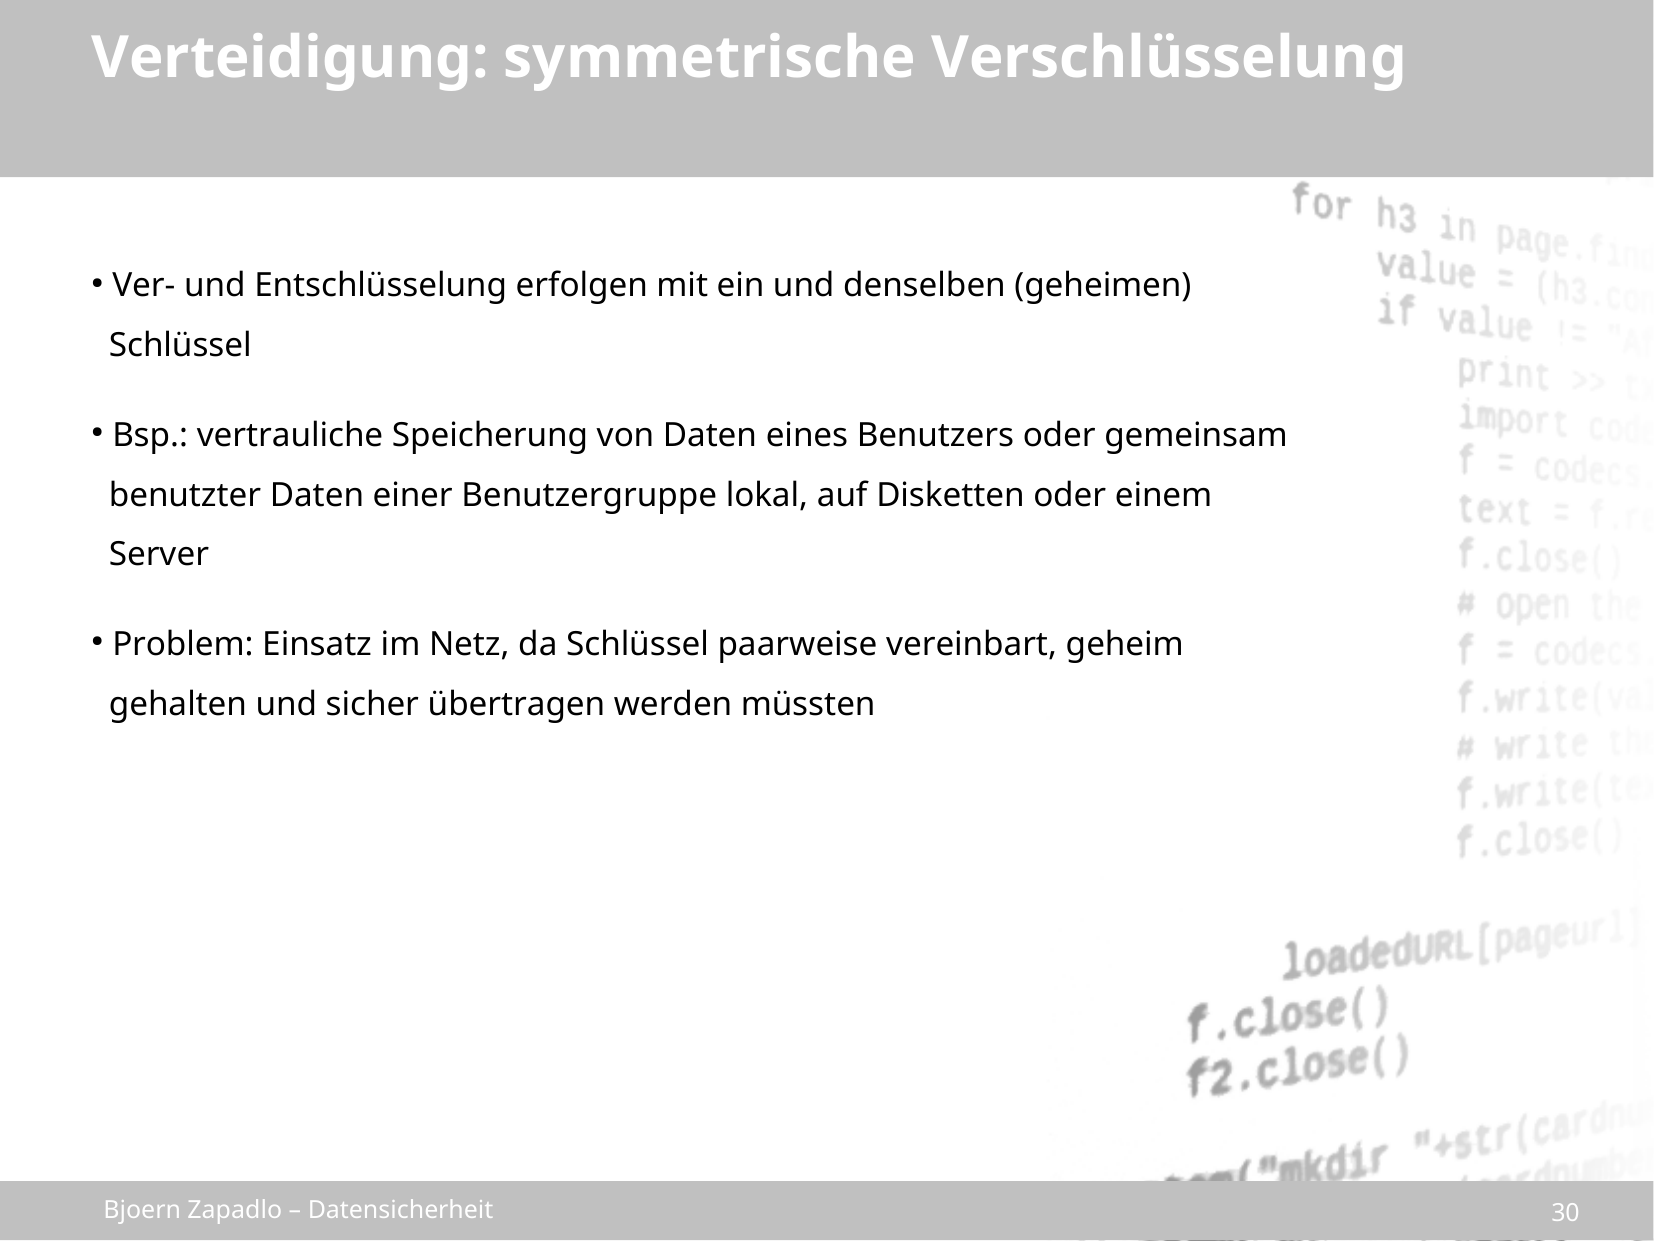

Verteidigung: symmetrische Verschlüsselung
 Ver- und Entschlüsselung erfolgen mit ein und denselben (geheimen)
 Schlüssel
 Bsp.: vertrauliche Speicherung von Daten eines Benutzers oder gemeinsam
 benutzter Daten einer Benutzergruppe lokal, auf Disketten oder einem
 Server
 Problem: Einsatz im Netz, da Schlüssel paarweise vereinbart, geheim
 gehalten und sicher übertragen werden müssten